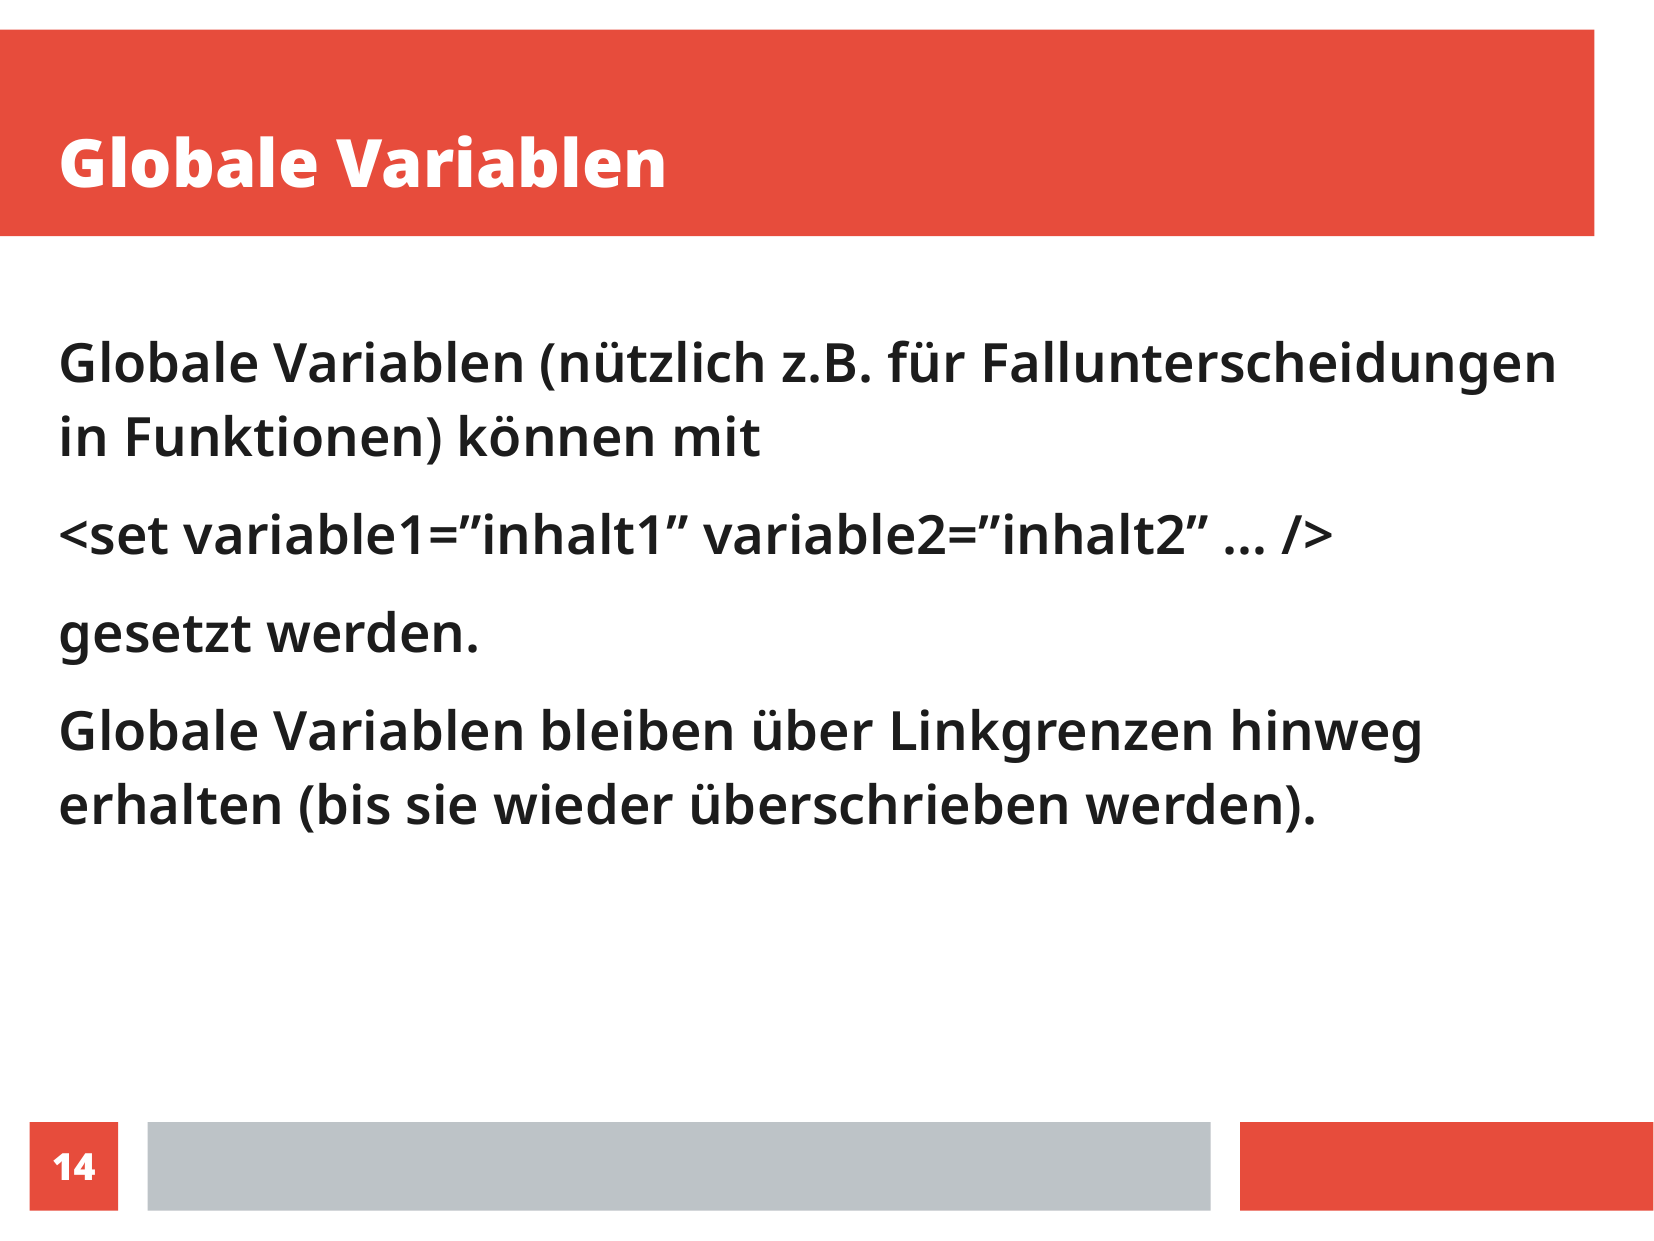

# Globale Variablen
Globale Variablen (nützlich z.B. für Fallunterscheidungen in Funktionen) können mit
<set variable1=”inhalt1” variable2=”inhalt2” … />
gesetzt werden.
Globale Variablen bleiben über Linkgrenzen hinweg erhalten (bis sie wieder überschrieben werden).
14